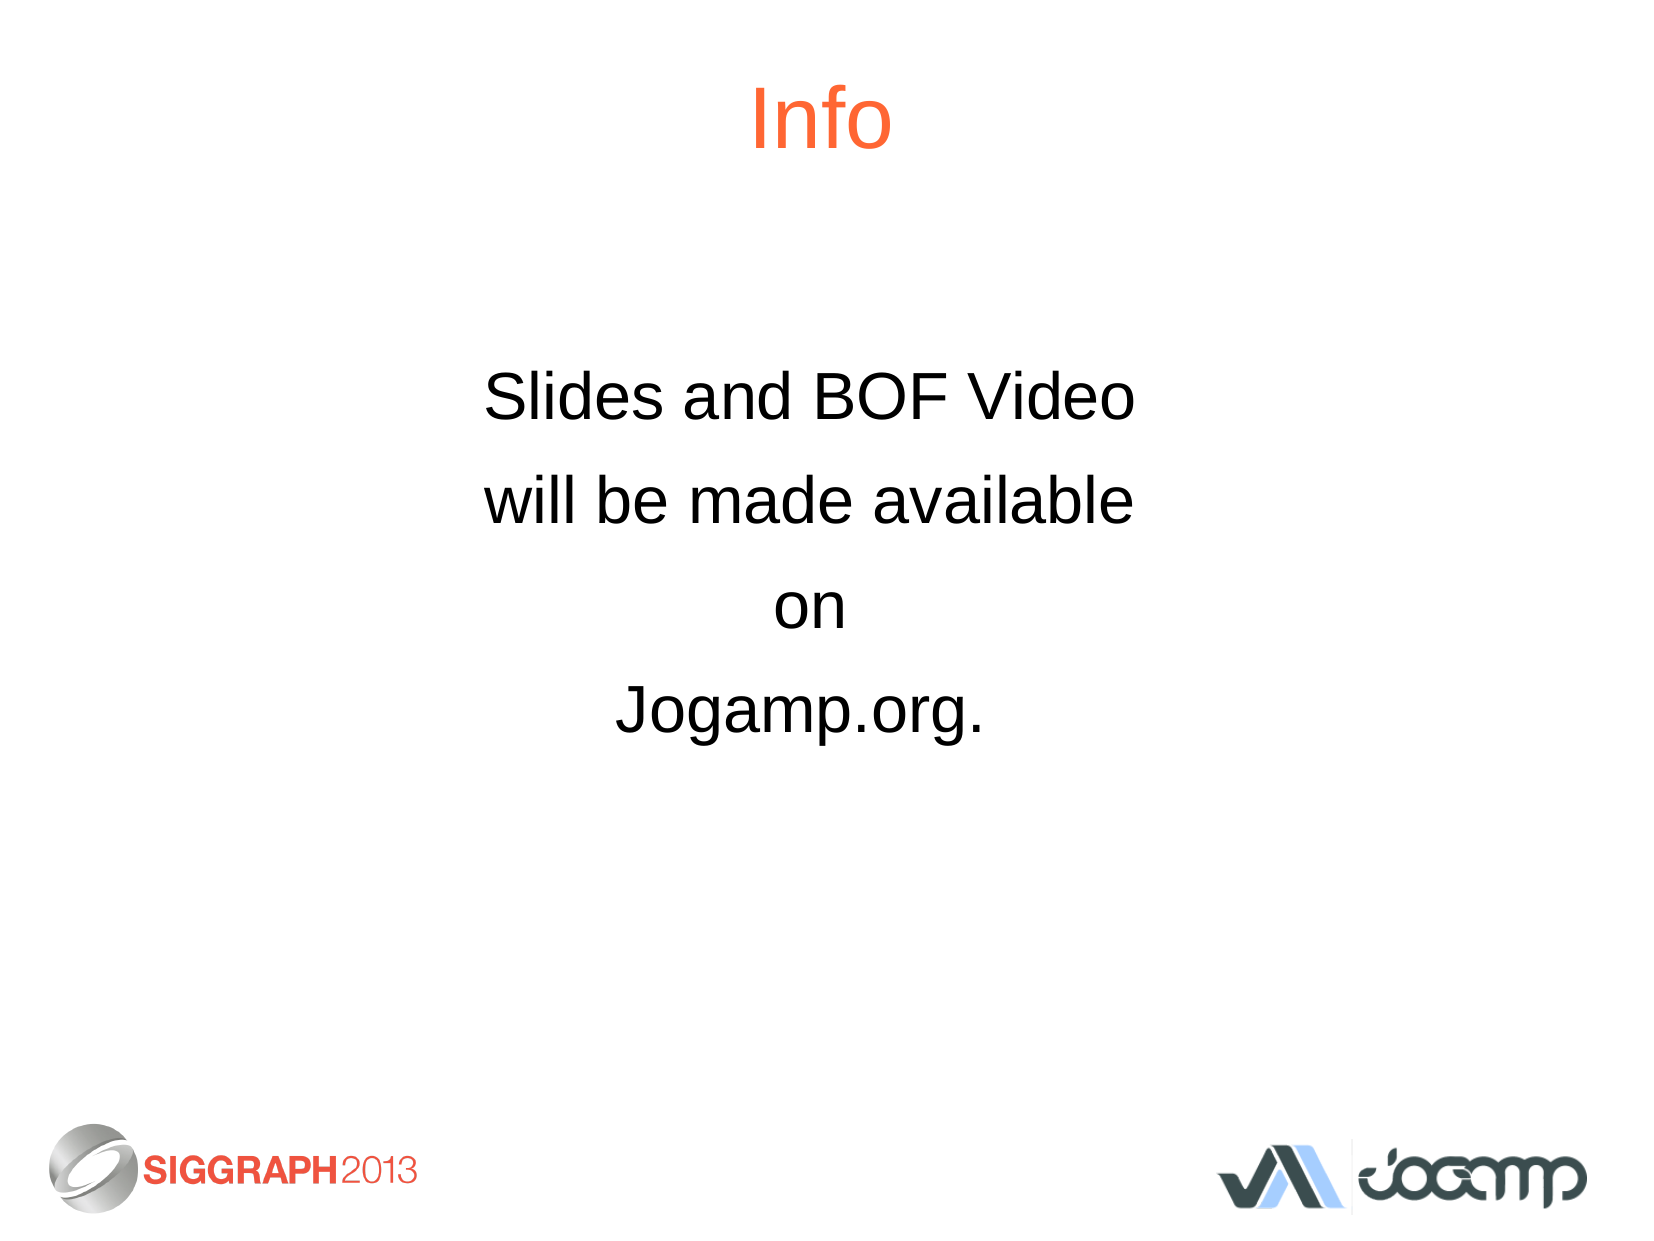

# Info
Slides and BOF Video
will be made available
on
Jogamp.org.